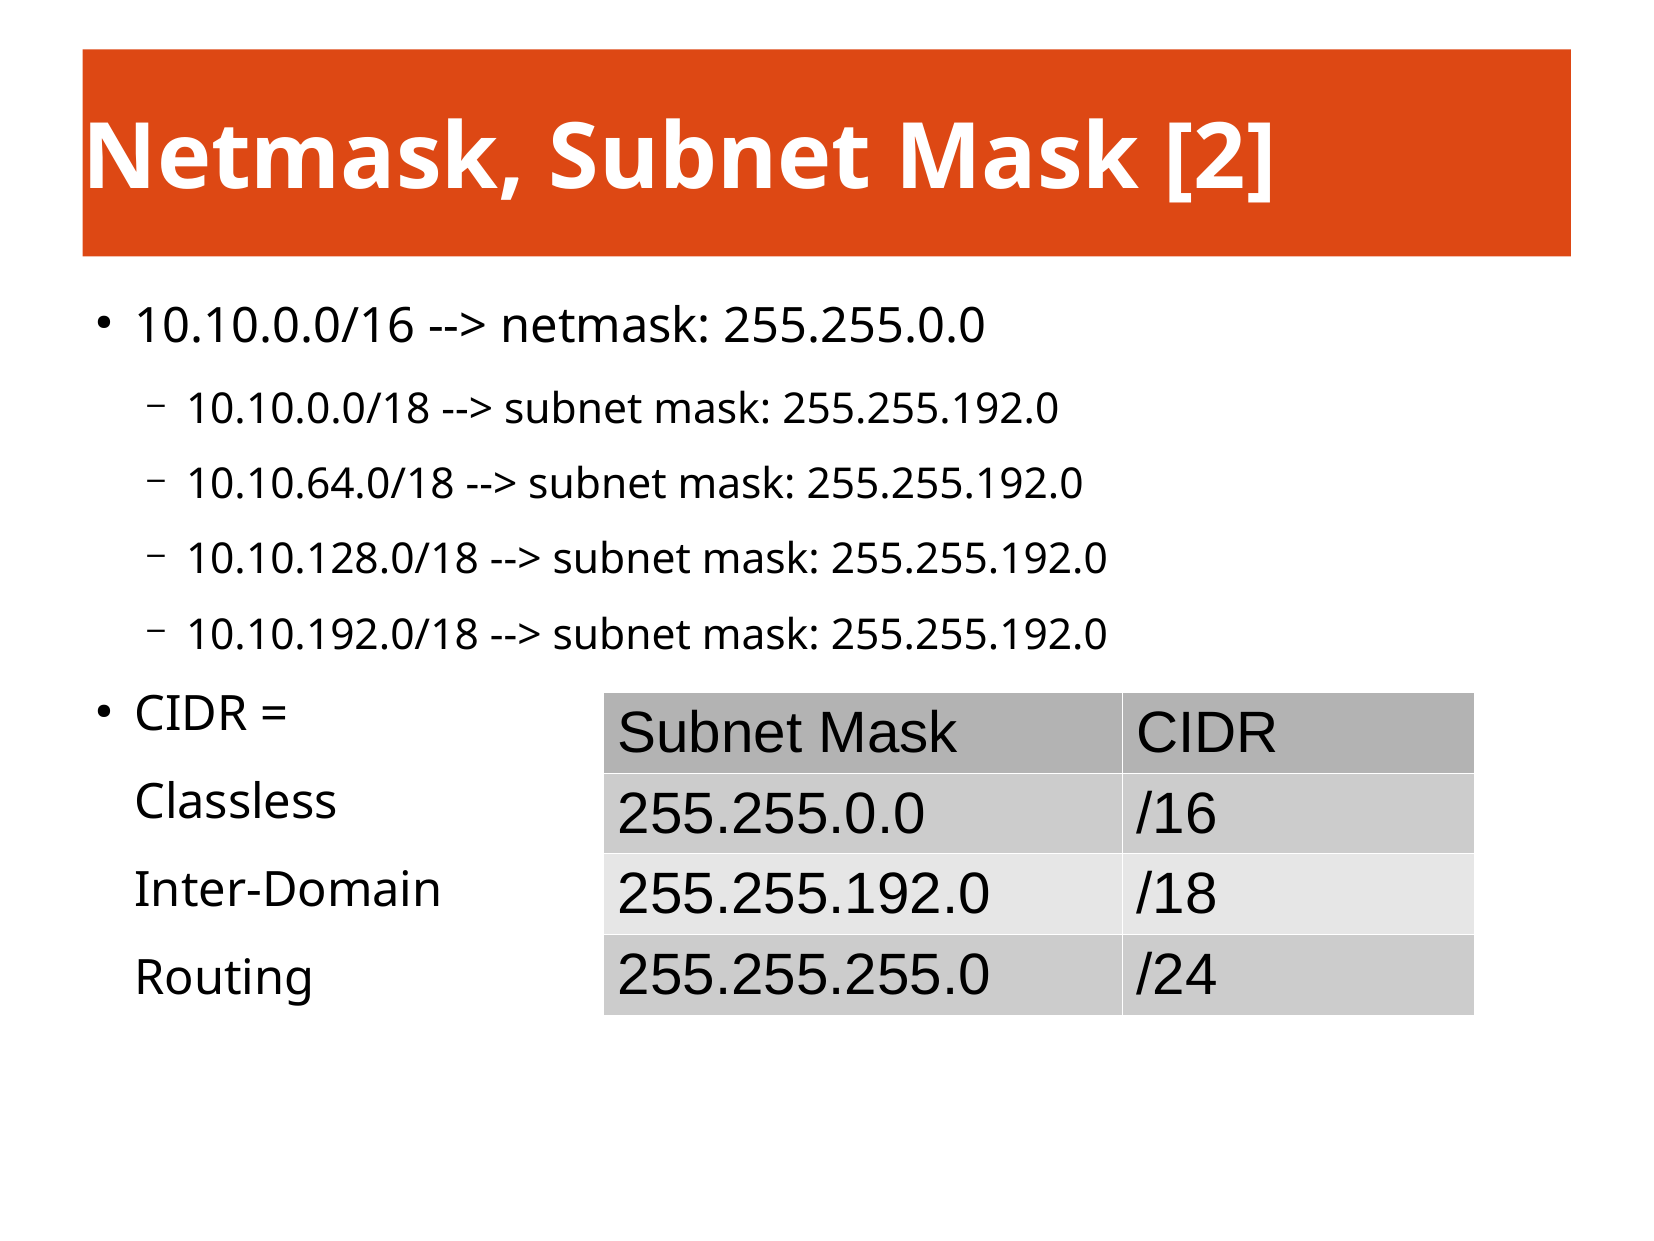

# Netmask, Subnet Mask [2]
10.10.0.0/16 --> netmask: 255.255.0.0
10.10.0.0/18 --> subnet mask: 255.255.192.0
10.10.64.0/18 --> subnet mask: 255.255.192.0
10.10.128.0/18 --> subnet mask: 255.255.192.0
10.10.192.0/18 --> subnet mask: 255.255.192.0
CIDR =
Classless
Inter-Domain
Routing
| Subnet Mask | CIDR |
| --- | --- |
| 255.255.0.0 | /16 |
| 255.255.192.0 | /18 |
| 255.255.255.0 | /24 |